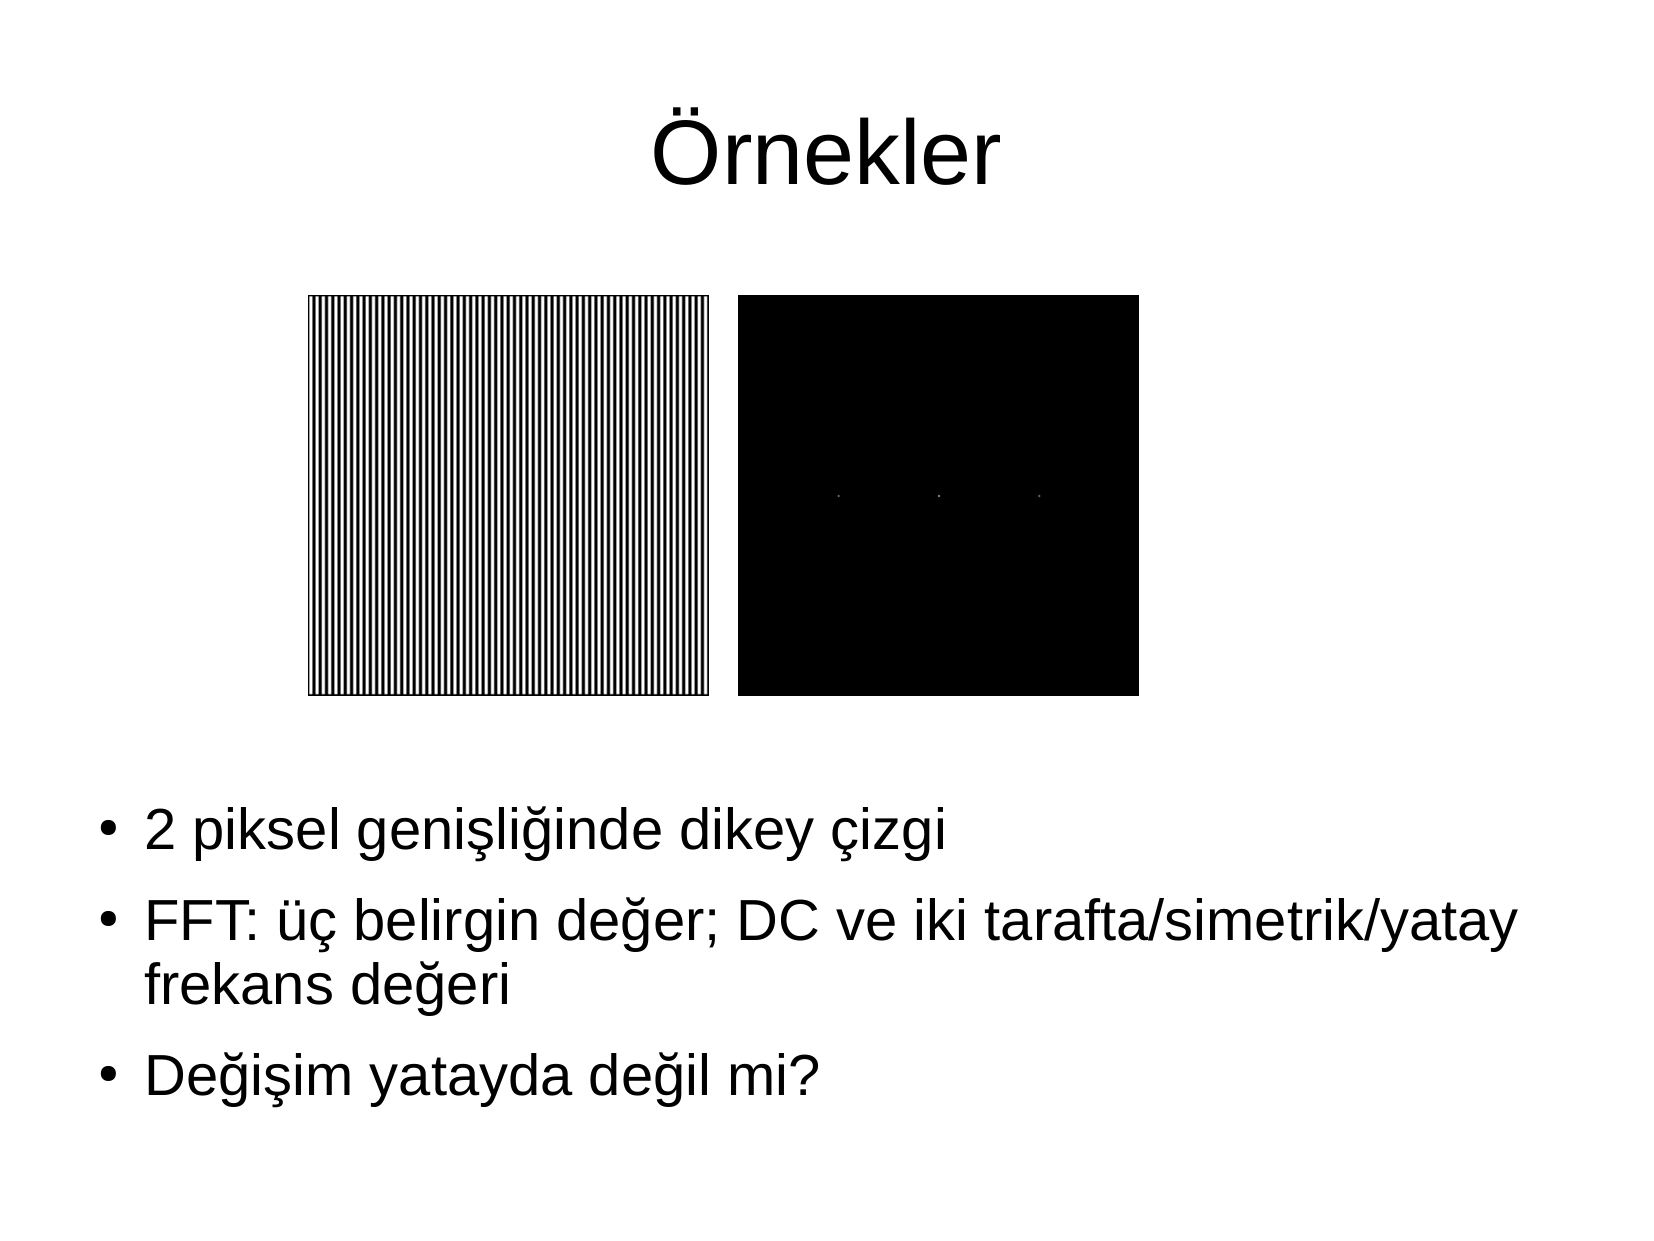

# Örnekler
2 piksel genişliğinde dikey çizgi
FFT: üç belirgin değer; DC ve iki tarafta/simetrik/yatay frekans değeri
Değişim yatayda değil mi?